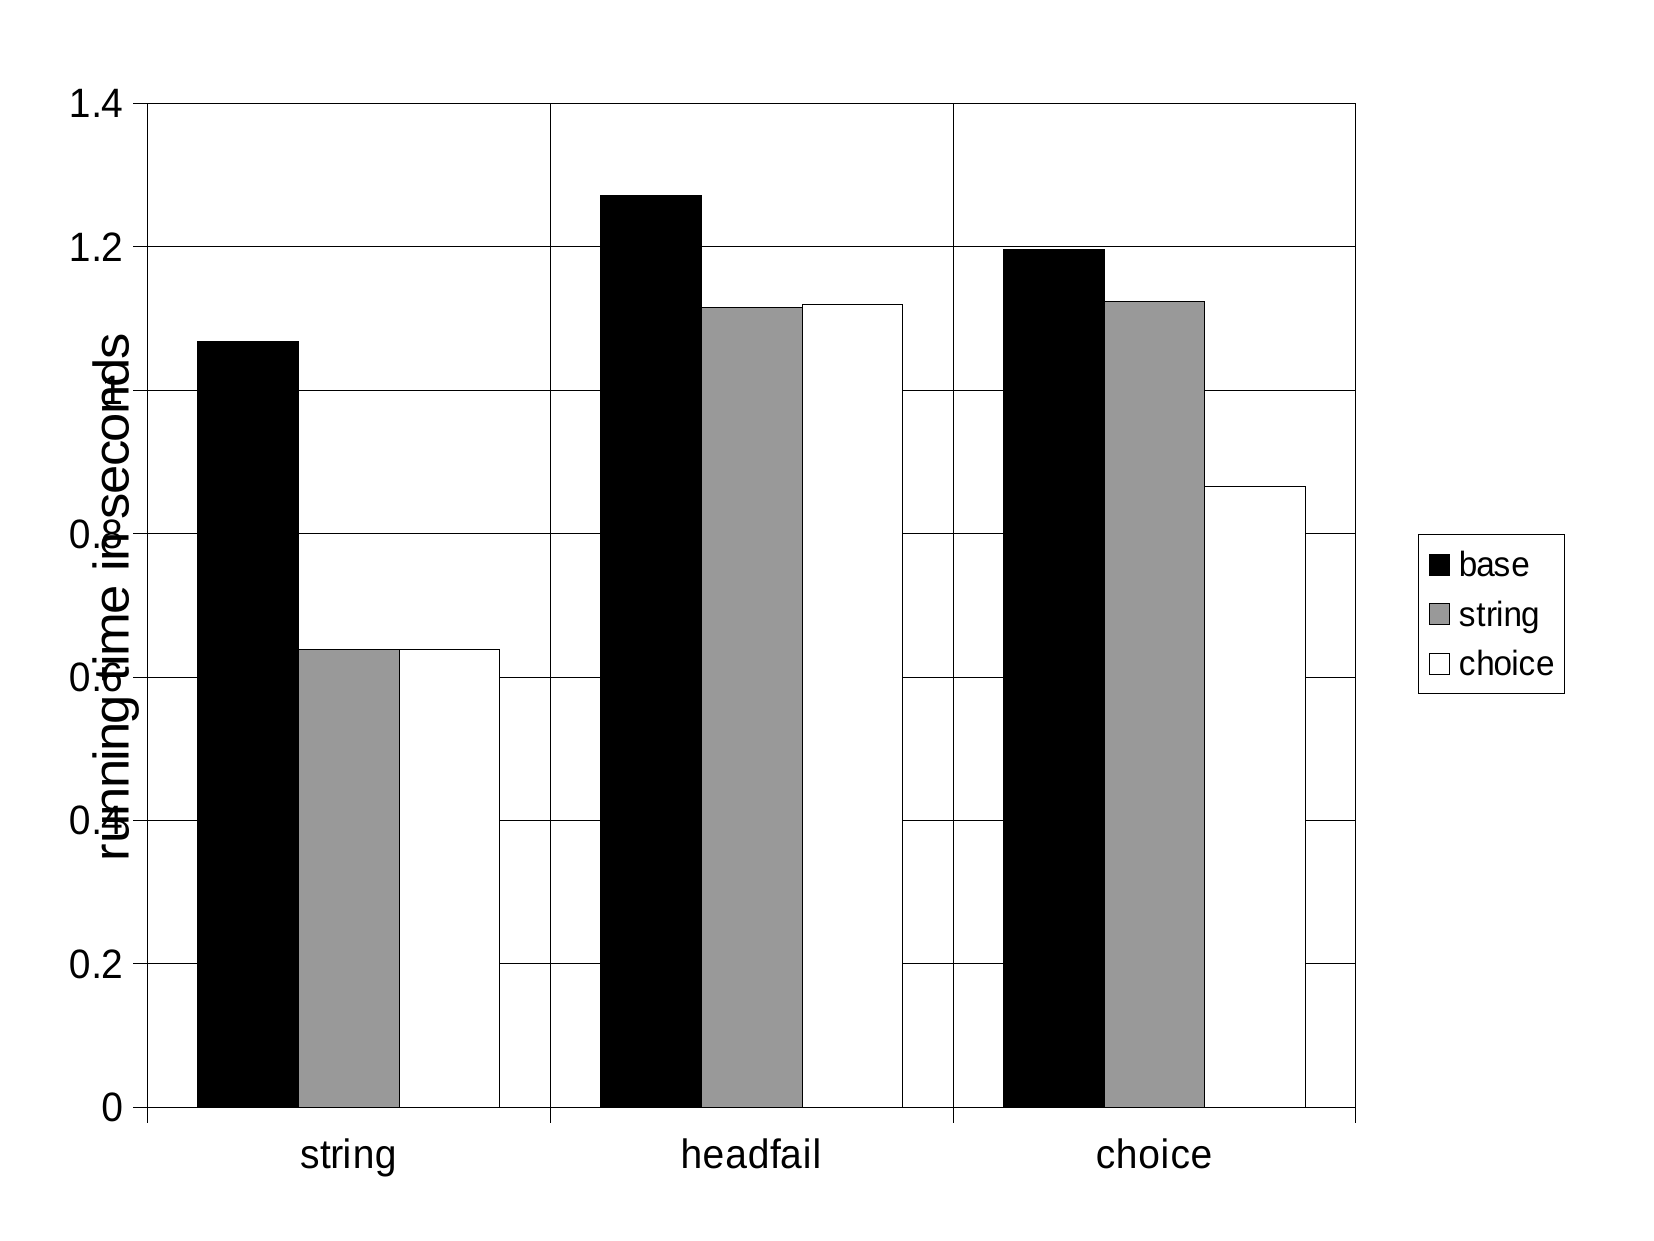

### Chart
| Category | base | string | choice |
|---|---|---|---|
| string | 1.068 | 0.638 | 0.638 |
| headfail | 1.272 | 1.115 | 1.12 |
| choice | 1.196 | 1.124 | 0.866 |